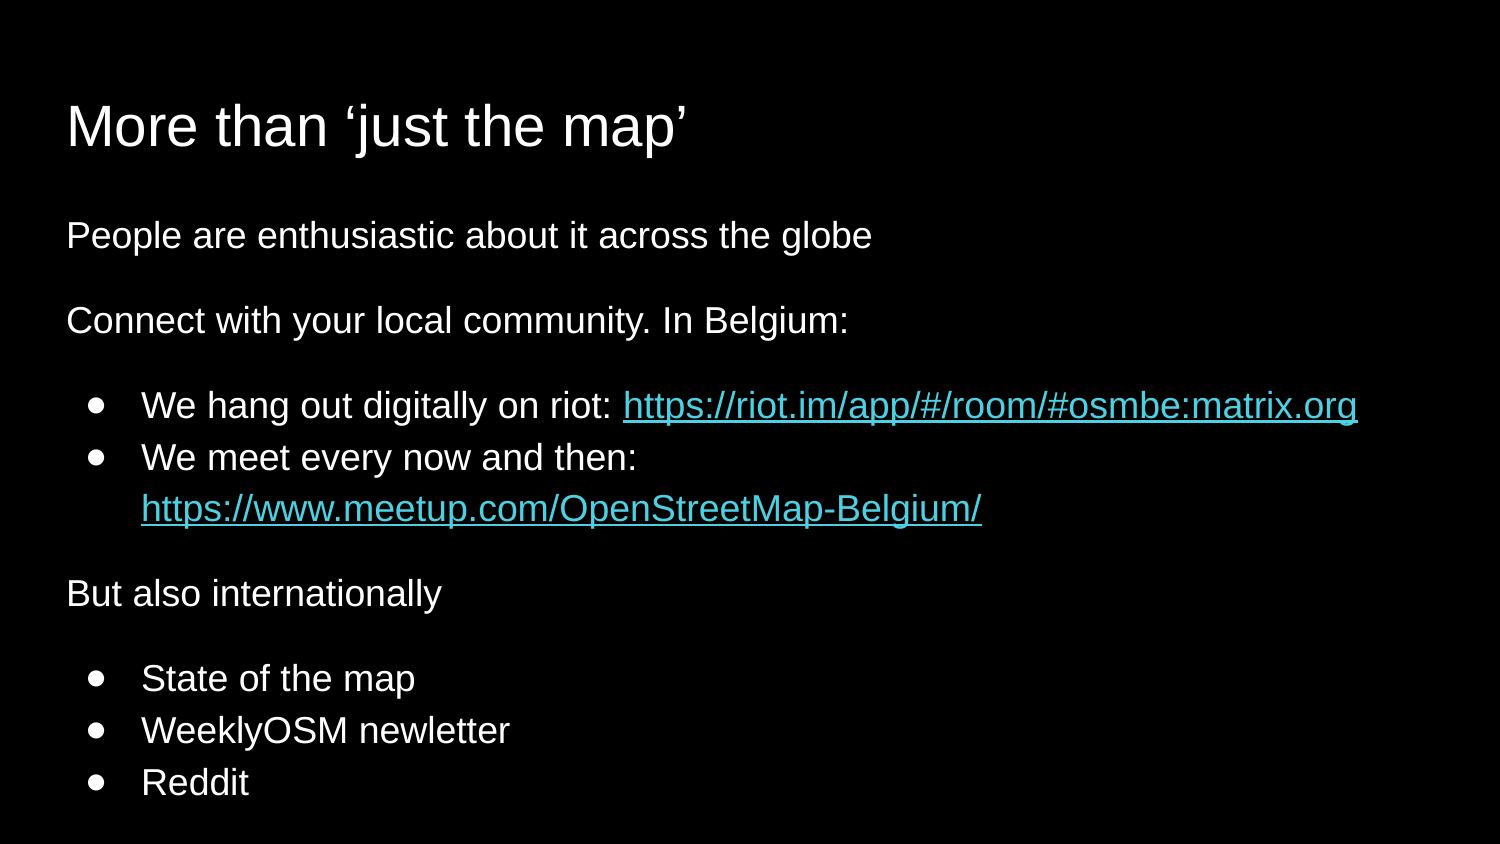

# More than ‘just the map’
People are enthusiastic about it across the globe
Connect with your local community. In Belgium:
We hang out digitally on riot: https://riot.im/app/#/room/#osmbe:matrix.org
We meet every now and then: https://www.meetup.com/OpenStreetMap-Belgium/
But also internationally
State of the map
WeeklyOSM newletter
Reddit